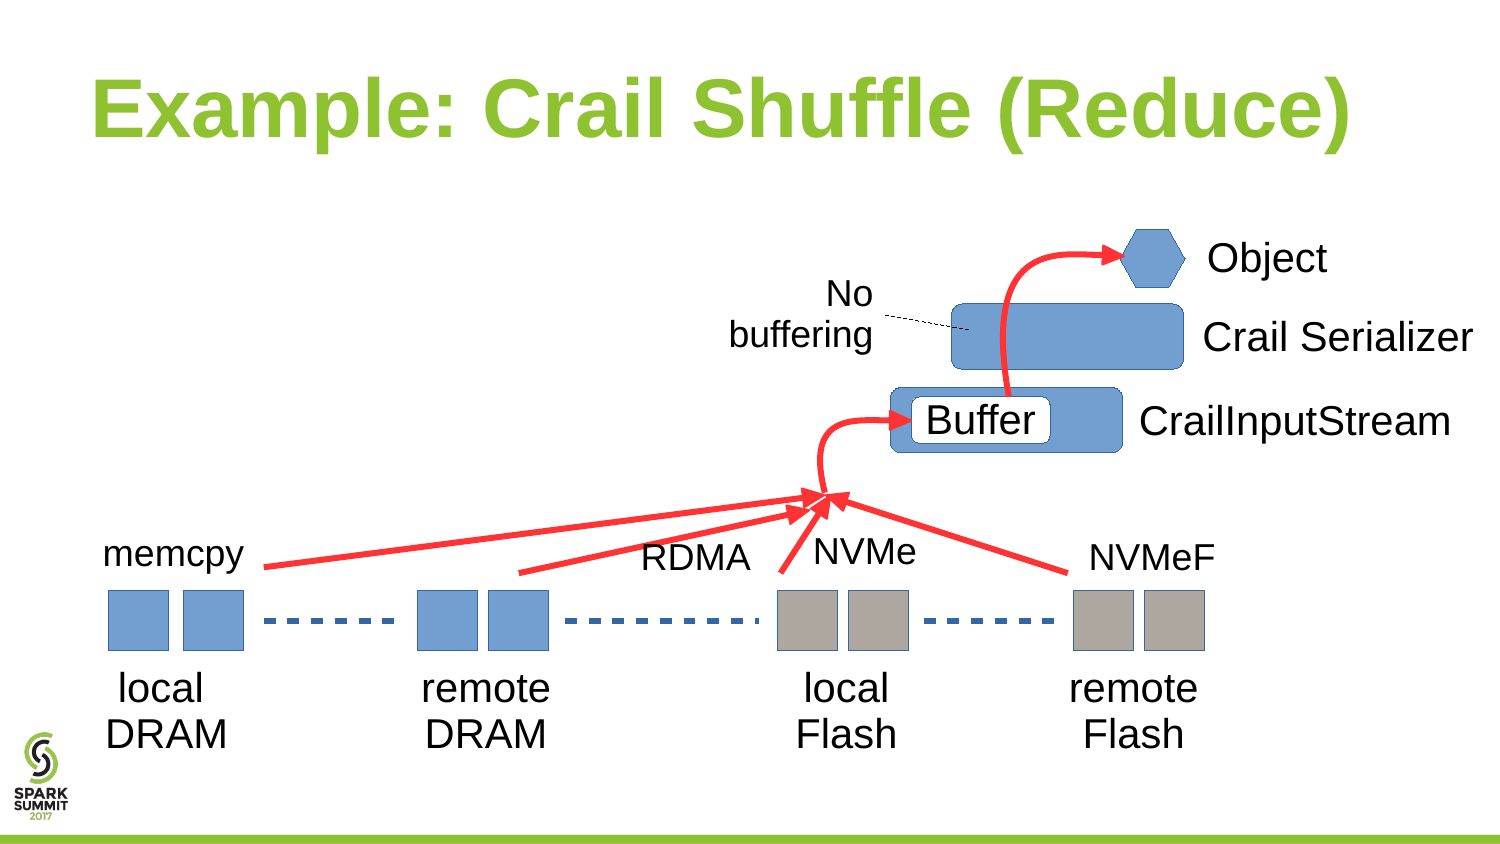

# Example: Crail Shuffle (Reduce)
Object
No buffering
Crail Serializer
CrailInputStream
Buffer
NVMe
memcpy
RDMA
NVMeF
local
DRAM
remote DRAM
local Flash
remote Flash